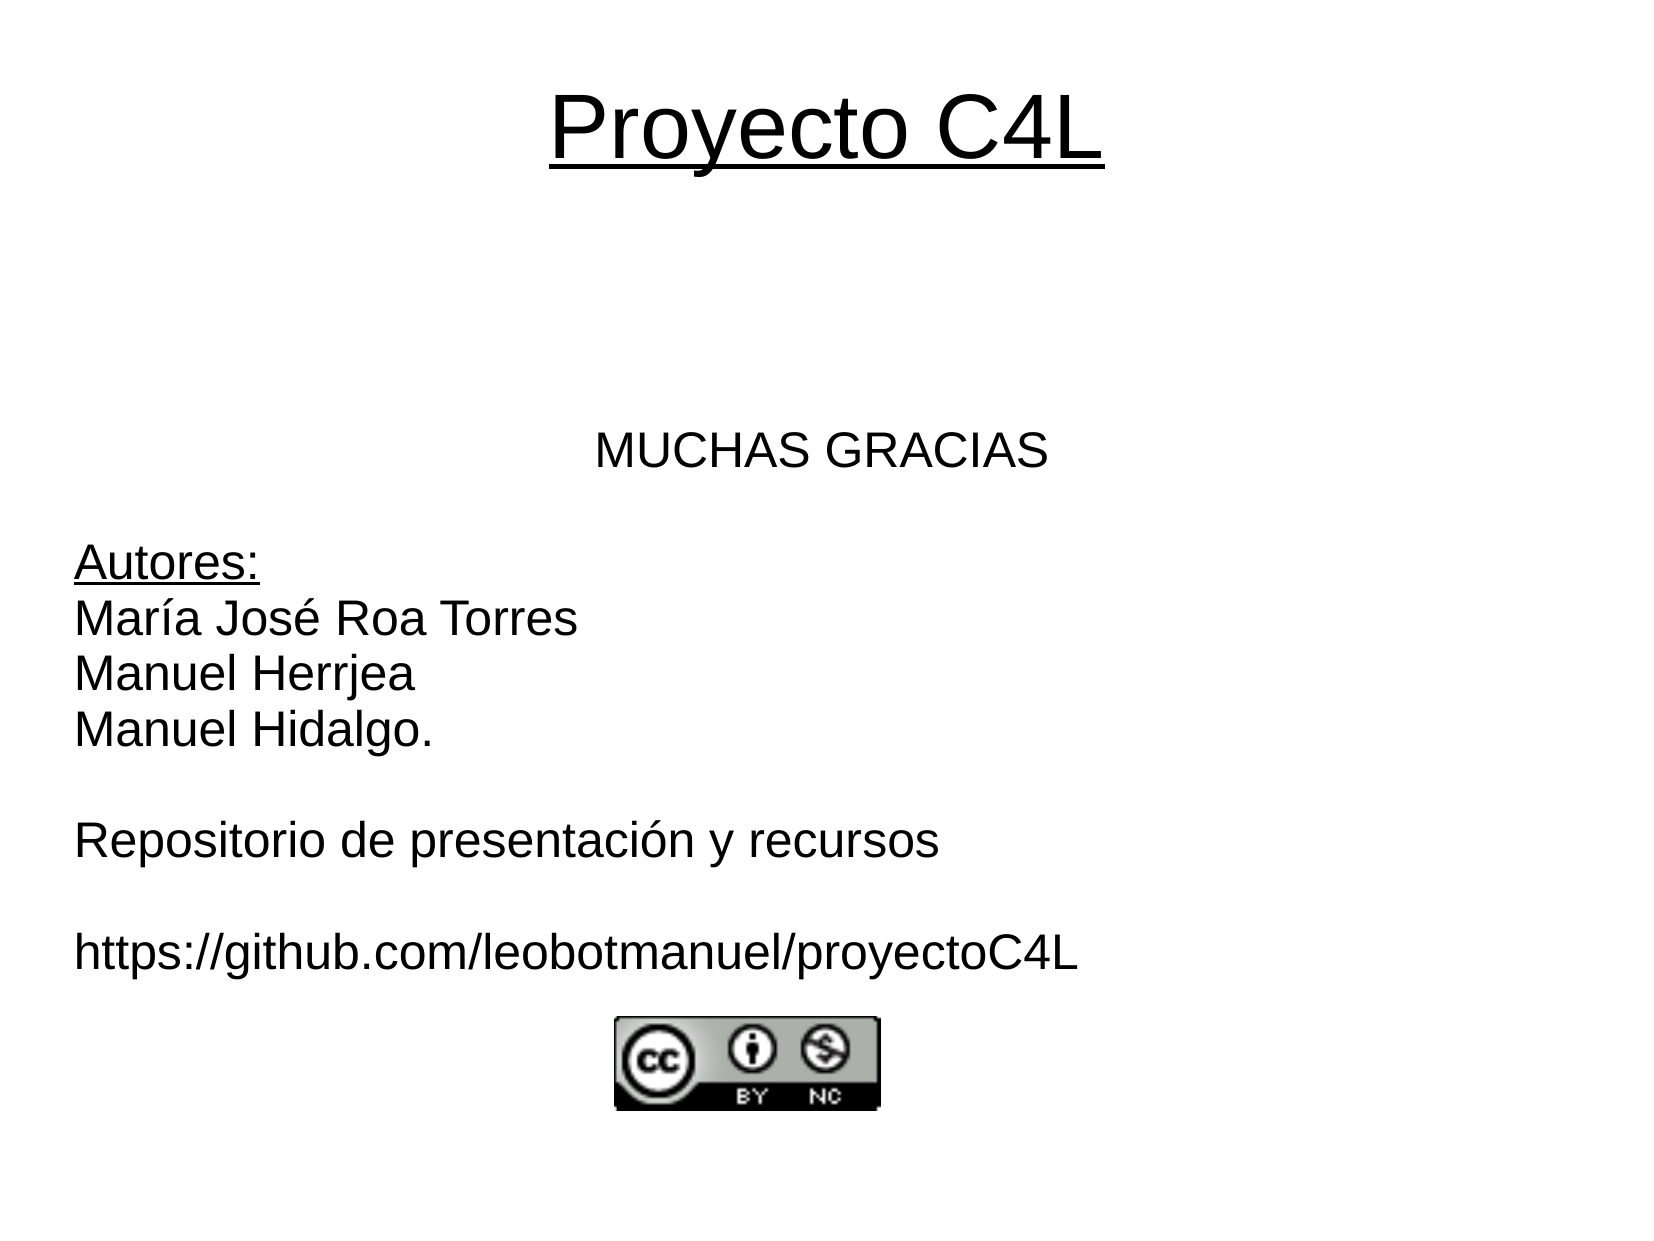

# Proyecto C4L
 MUCHAS GRACIAS
Autores:
María José Roa Torres
Manuel Herrjea
Manuel Hidalgo.
Repositorio de presentación y recursos
https://github.com/leobotmanuel/proyectoC4L